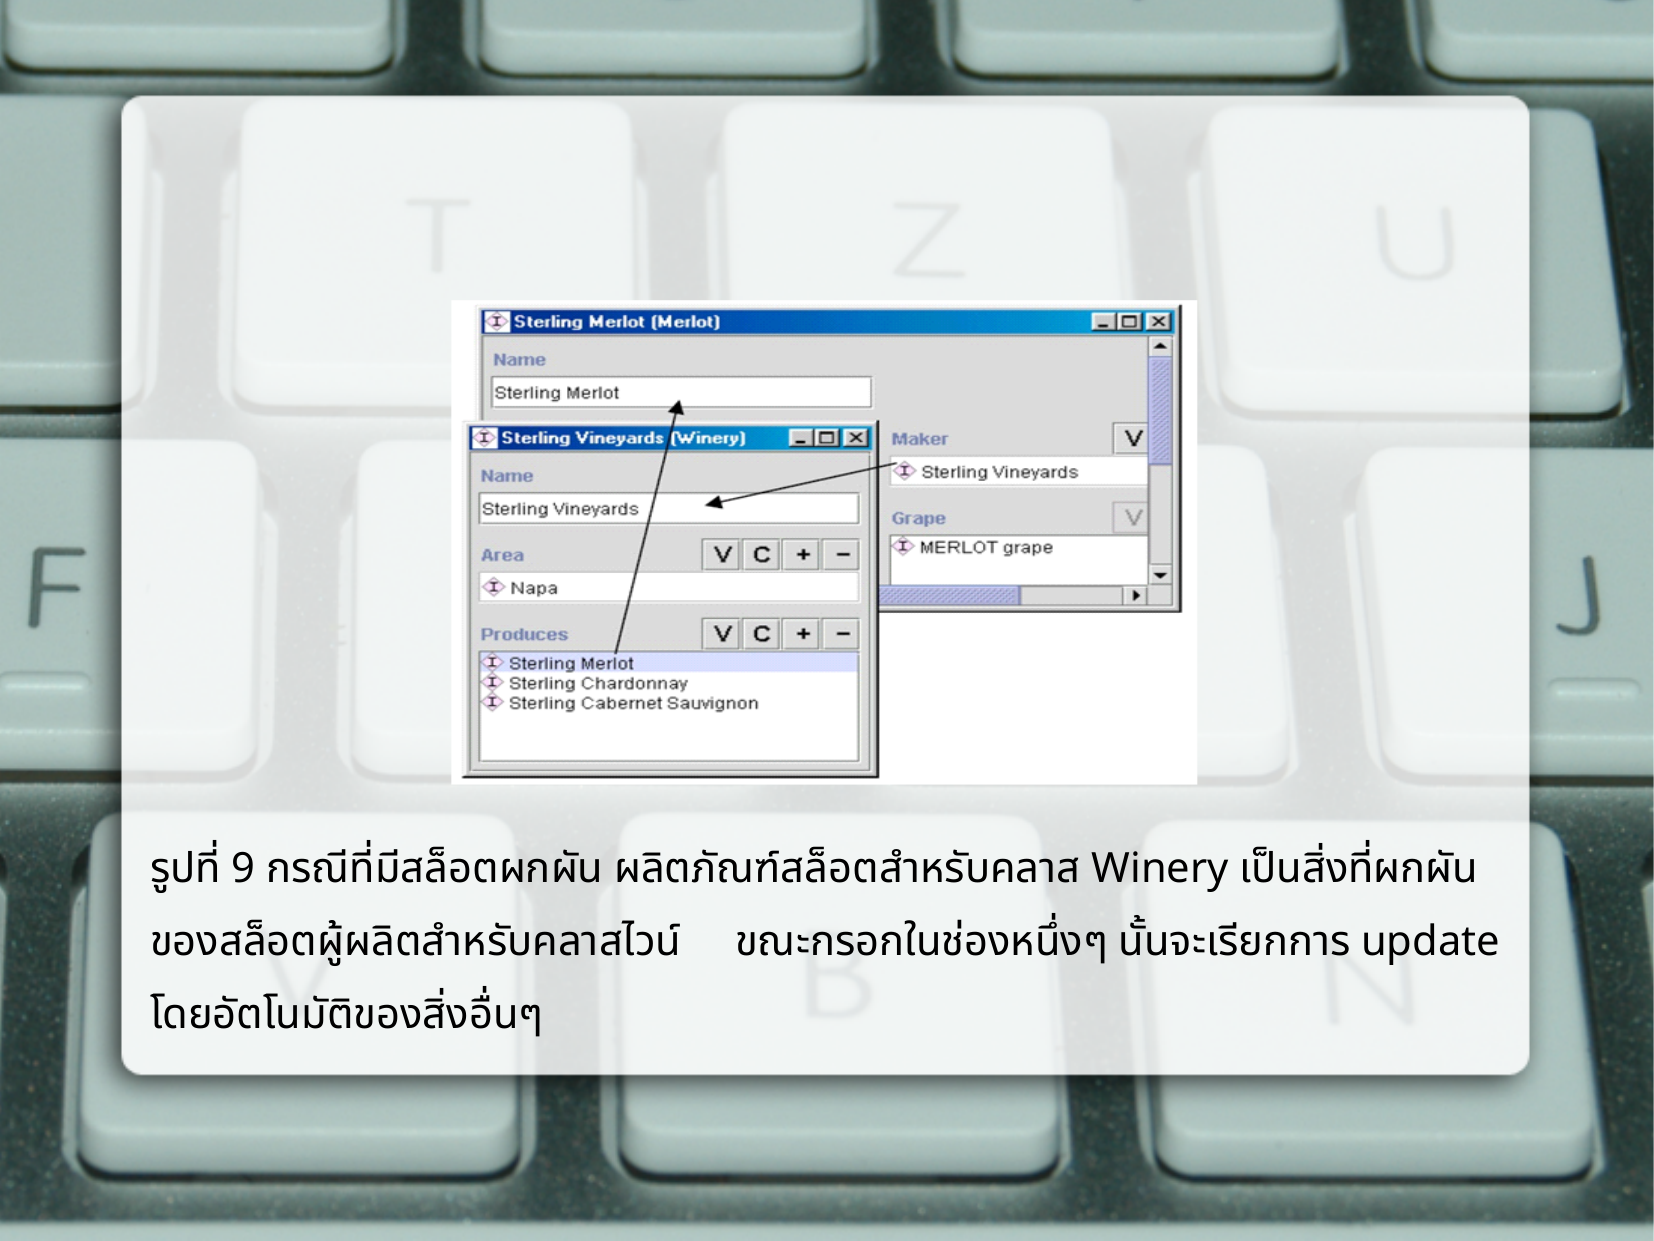

#
รูปที่ 9 กรณีที่มีสล็อตผกผัน ผลิตภัณฑ์สล็อตสำหรับคลาส Winery เป็นสิ่งที่ผกผันของสล็อตผู้ผลิตสำหรับคลาสไวน์  ขณะกรอกในช่องหนึ่งๆ นั้นจะเรียกการ update โดยอัตโนมัติของสิ่งอื่นๆ